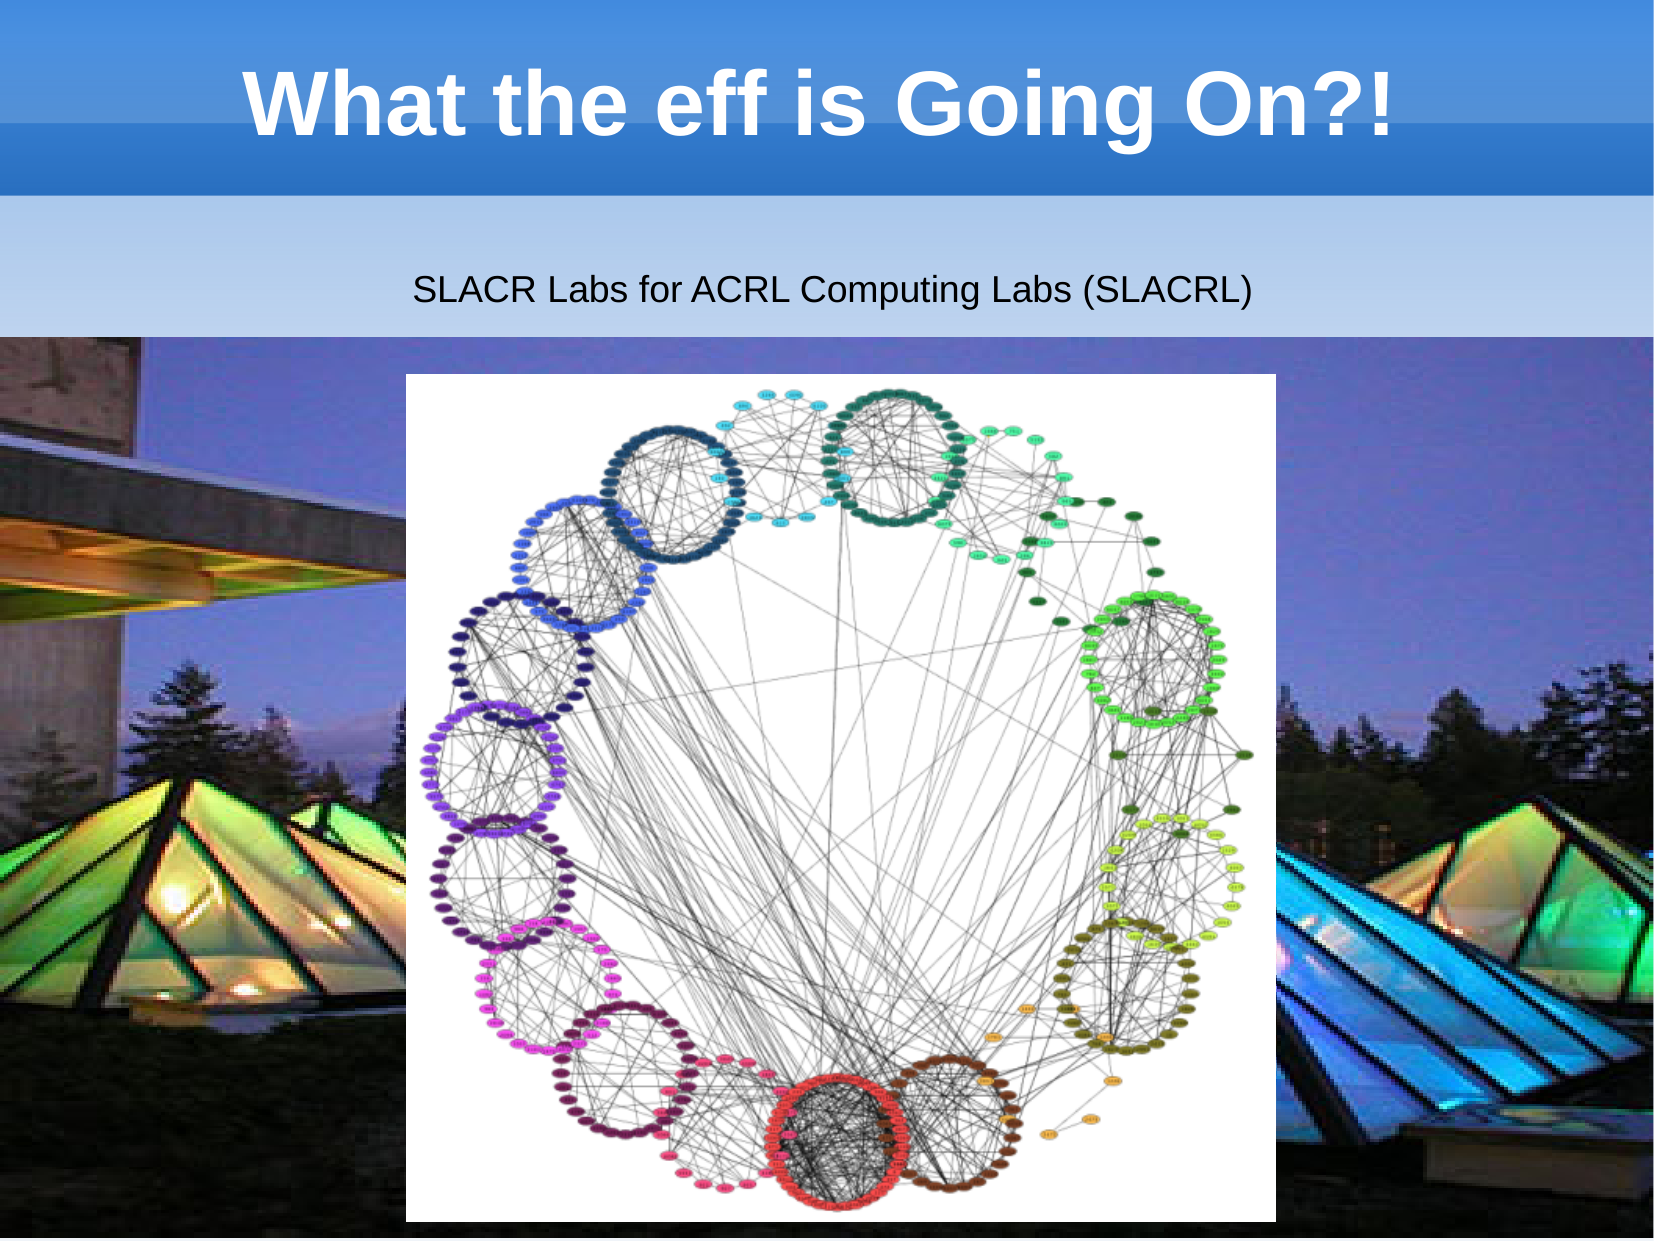

# What the eff is Going On?!
SLACR Labs for ACRL Computing Labs (SLACRL)